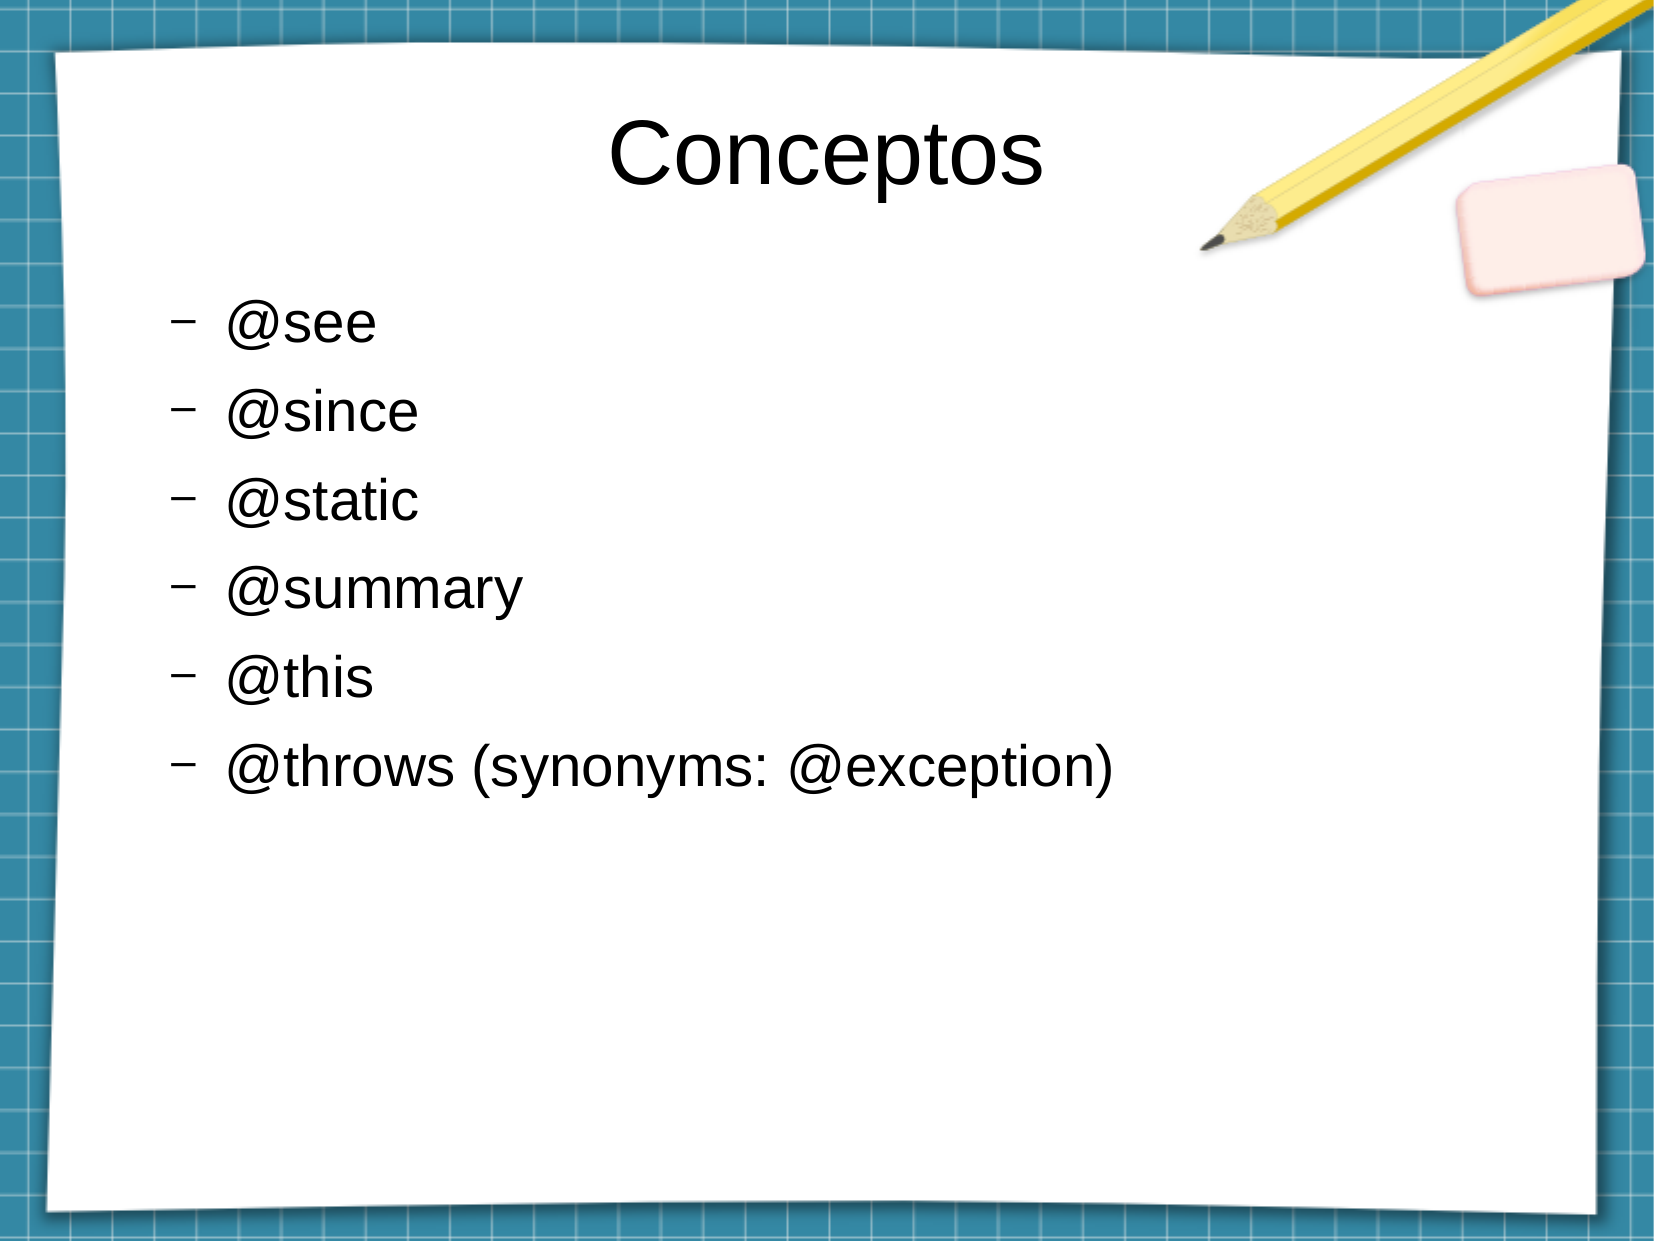

# Conceptos
@see
@since
@static
@summary
@this
@throws (synonyms: @exception)